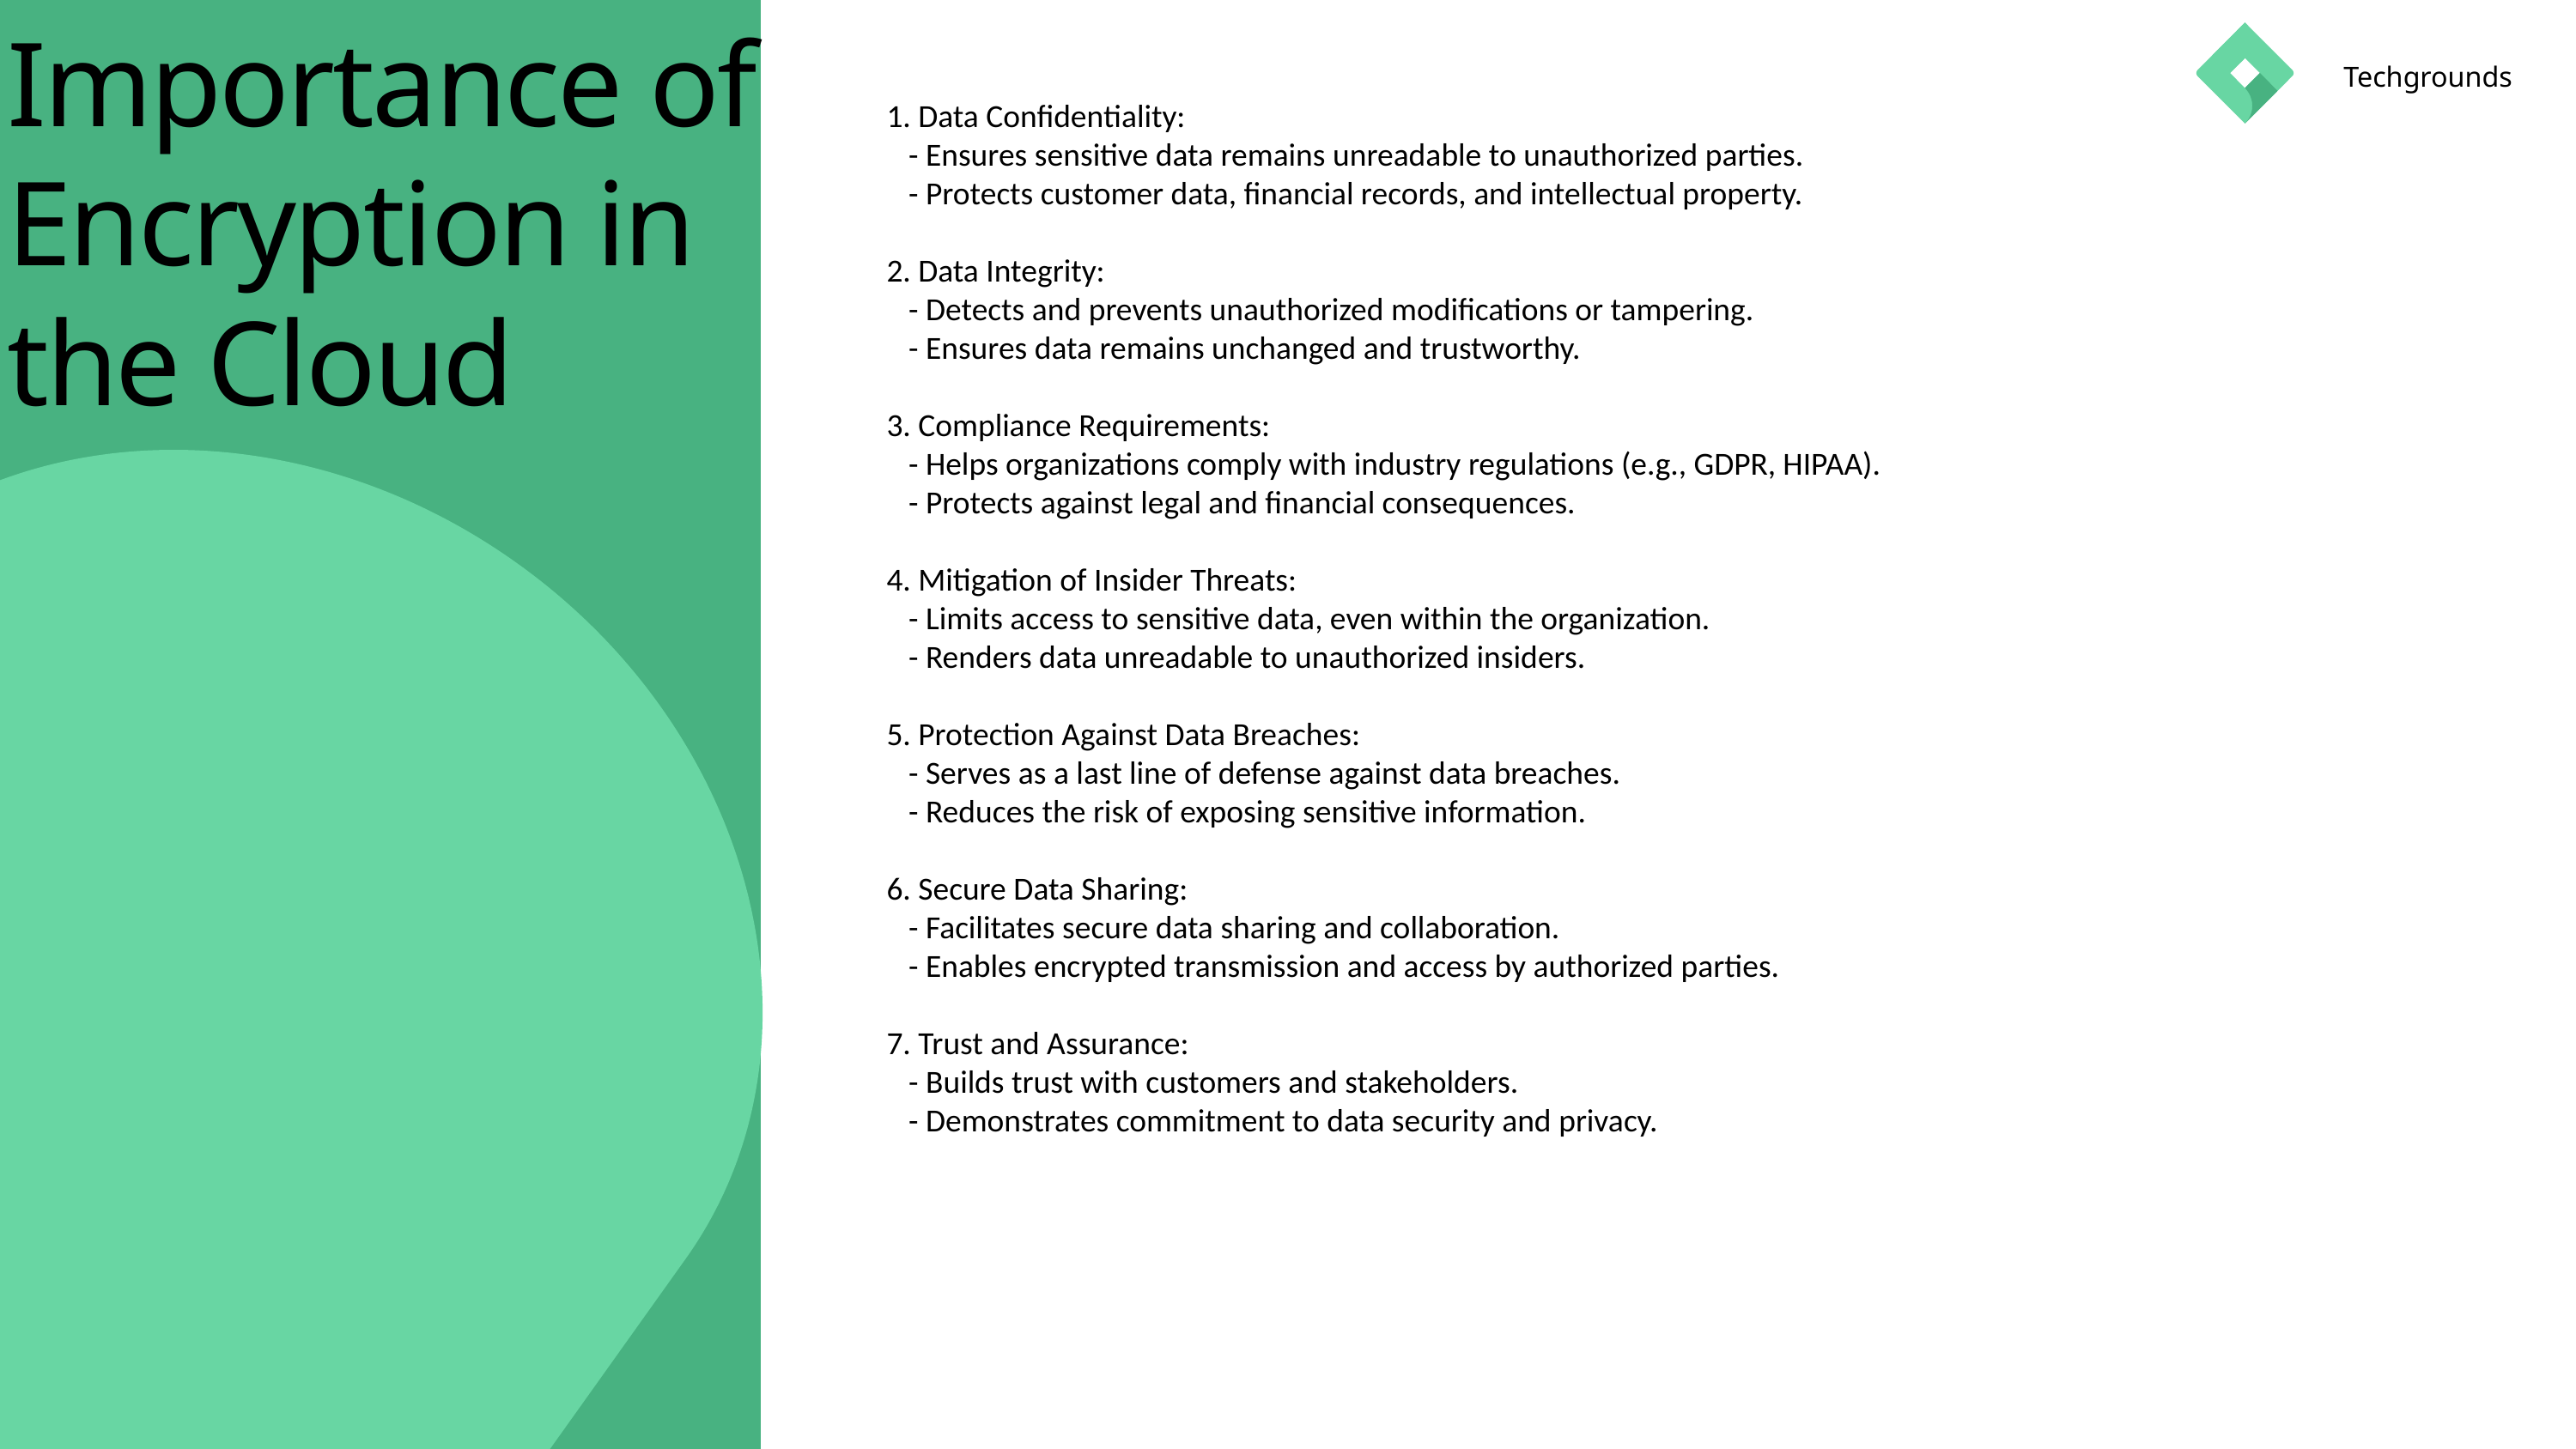

Importance of Encryption in
the Cloud
Techgrounds
1. Data Confidentiality:
 - Ensures sensitive data remains unreadable to unauthorized parties.
 - Protects customer data, financial records, and intellectual property.
2. Data Integrity:
 - Detects and prevents unauthorized modifications or tampering.
 - Ensures data remains unchanged and trustworthy.
3. Compliance Requirements:
 - Helps organizations comply with industry regulations (e.g., GDPR, HIPAA).
 - Protects against legal and financial consequences.
4. Mitigation of Insider Threats:
 - Limits access to sensitive data, even within the organization.
 - Renders data unreadable to unauthorized insiders.
5. Protection Against Data Breaches:
 - Serves as a last line of defense against data breaches.
 - Reduces the risk of exposing sensitive information.
6. Secure Data Sharing:
 - Facilitates secure data sharing and collaboration.
 - Enables encrypted transmission and access by authorized parties.
7. Trust and Assurance:
 - Builds trust with customers and stakeholders.
 - Demonstrates commitment to data security and privacy.